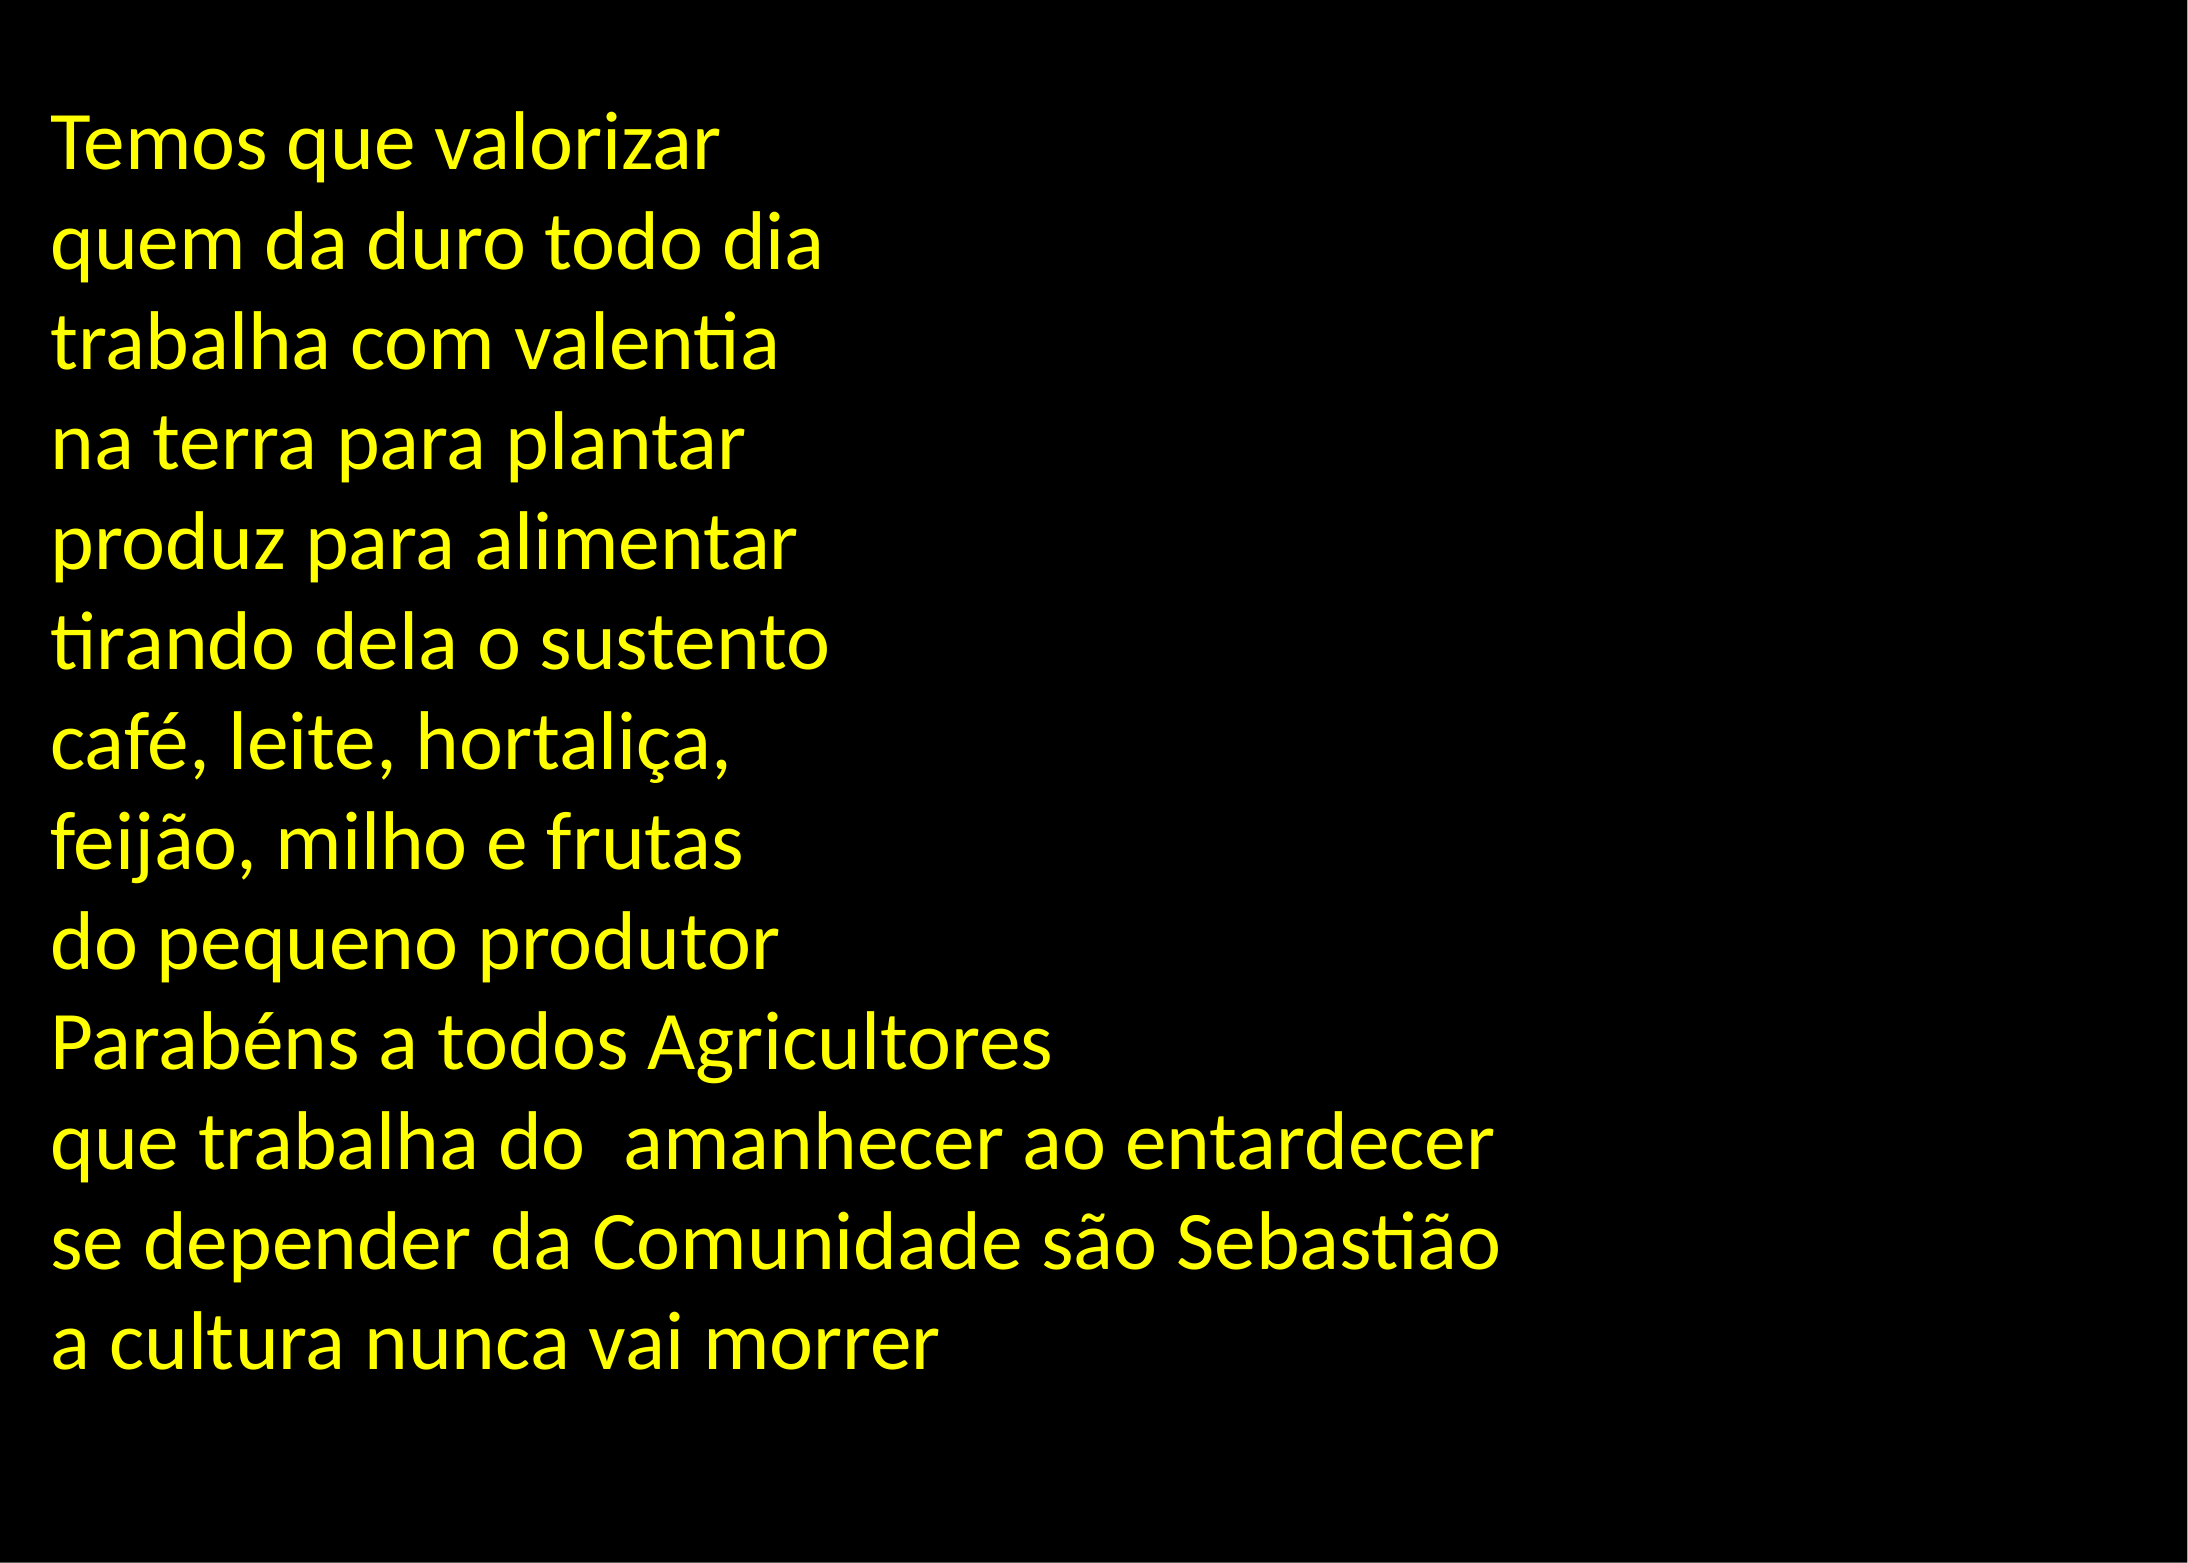

# Temos que valorizar quem da duro todo dia trabalha com valentia na terra para plantar produz para alimentar tirando dela o sustento café, leite, hortaliça, feijão, milho e frutas do pequeno produtor Parabéns a todos Agricultores que trabalha do amanhecer ao entardecer se depender da Comunidade são Sebastião a cultura nunca vai morrer